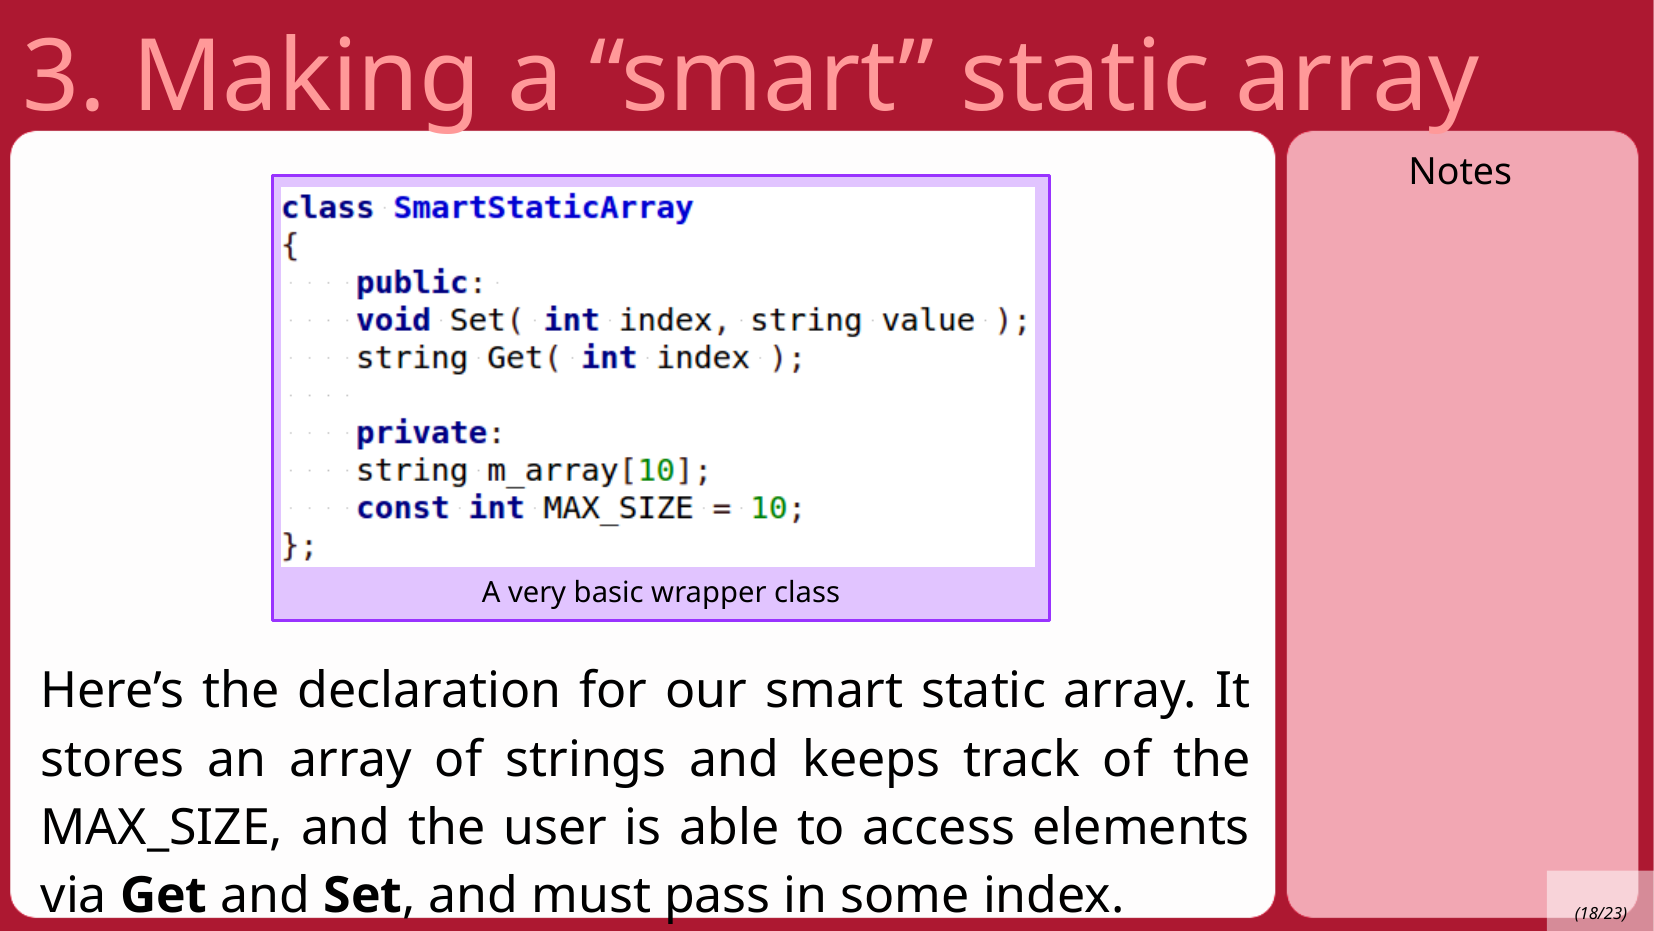

# 3. Making a “smart” static array
Notes
A very basic wrapper class
Here’s the declaration for our smart static array. It stores an array of strings and keeps track of the MAX_SIZE, and the user is able to access elements via Get and Set, and must pass in some index.